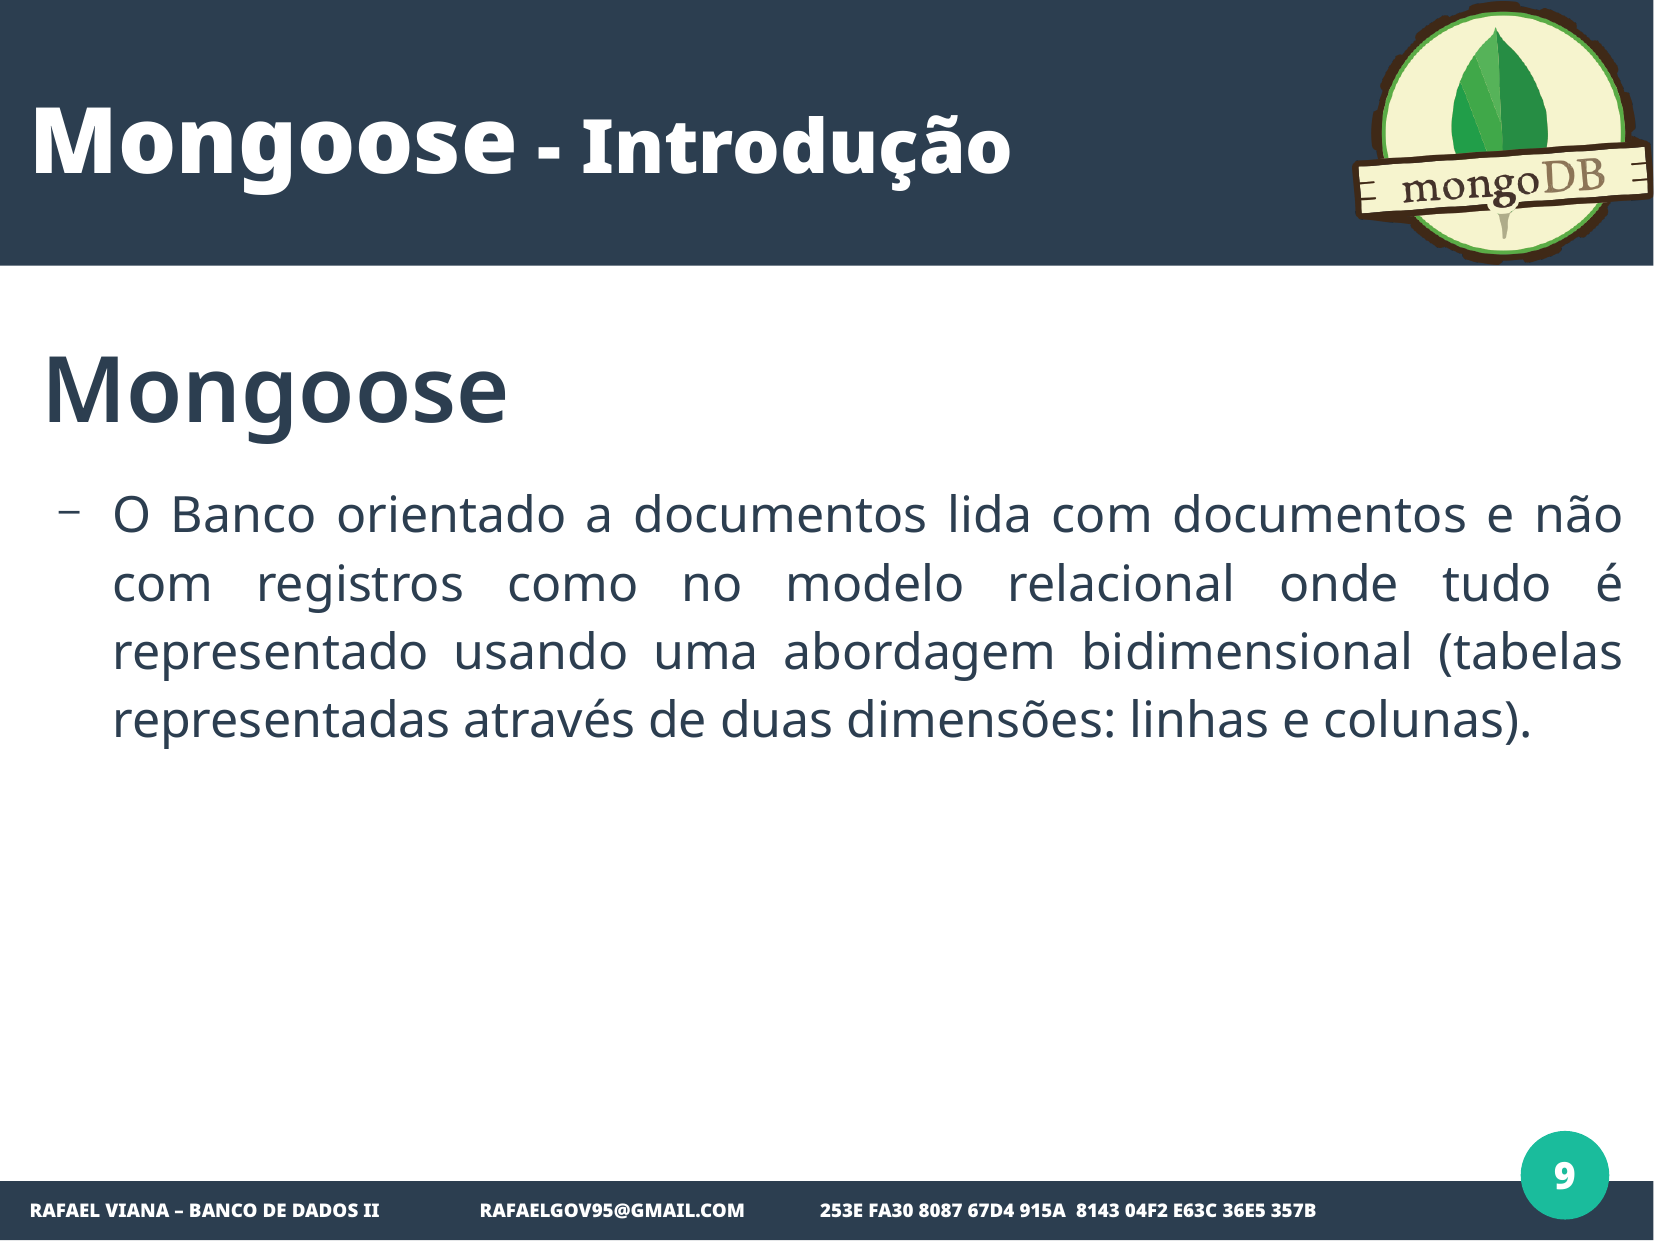

# Mongoose - Introdução
Mongoose
O Banco orientado a documentos lida com documentos e não com registros como no modelo relacional onde tudo é representado usando uma abordagem bidimensional (tabelas representadas através de duas dimensões: linhas e colunas).
9
RAFAEL VIANA – BANCO DE DADOS II RAFAELGOV95@GMAIL.COM 253E FA30 8087 67D4 915A 8143 04F2 E63C 36E5 357B